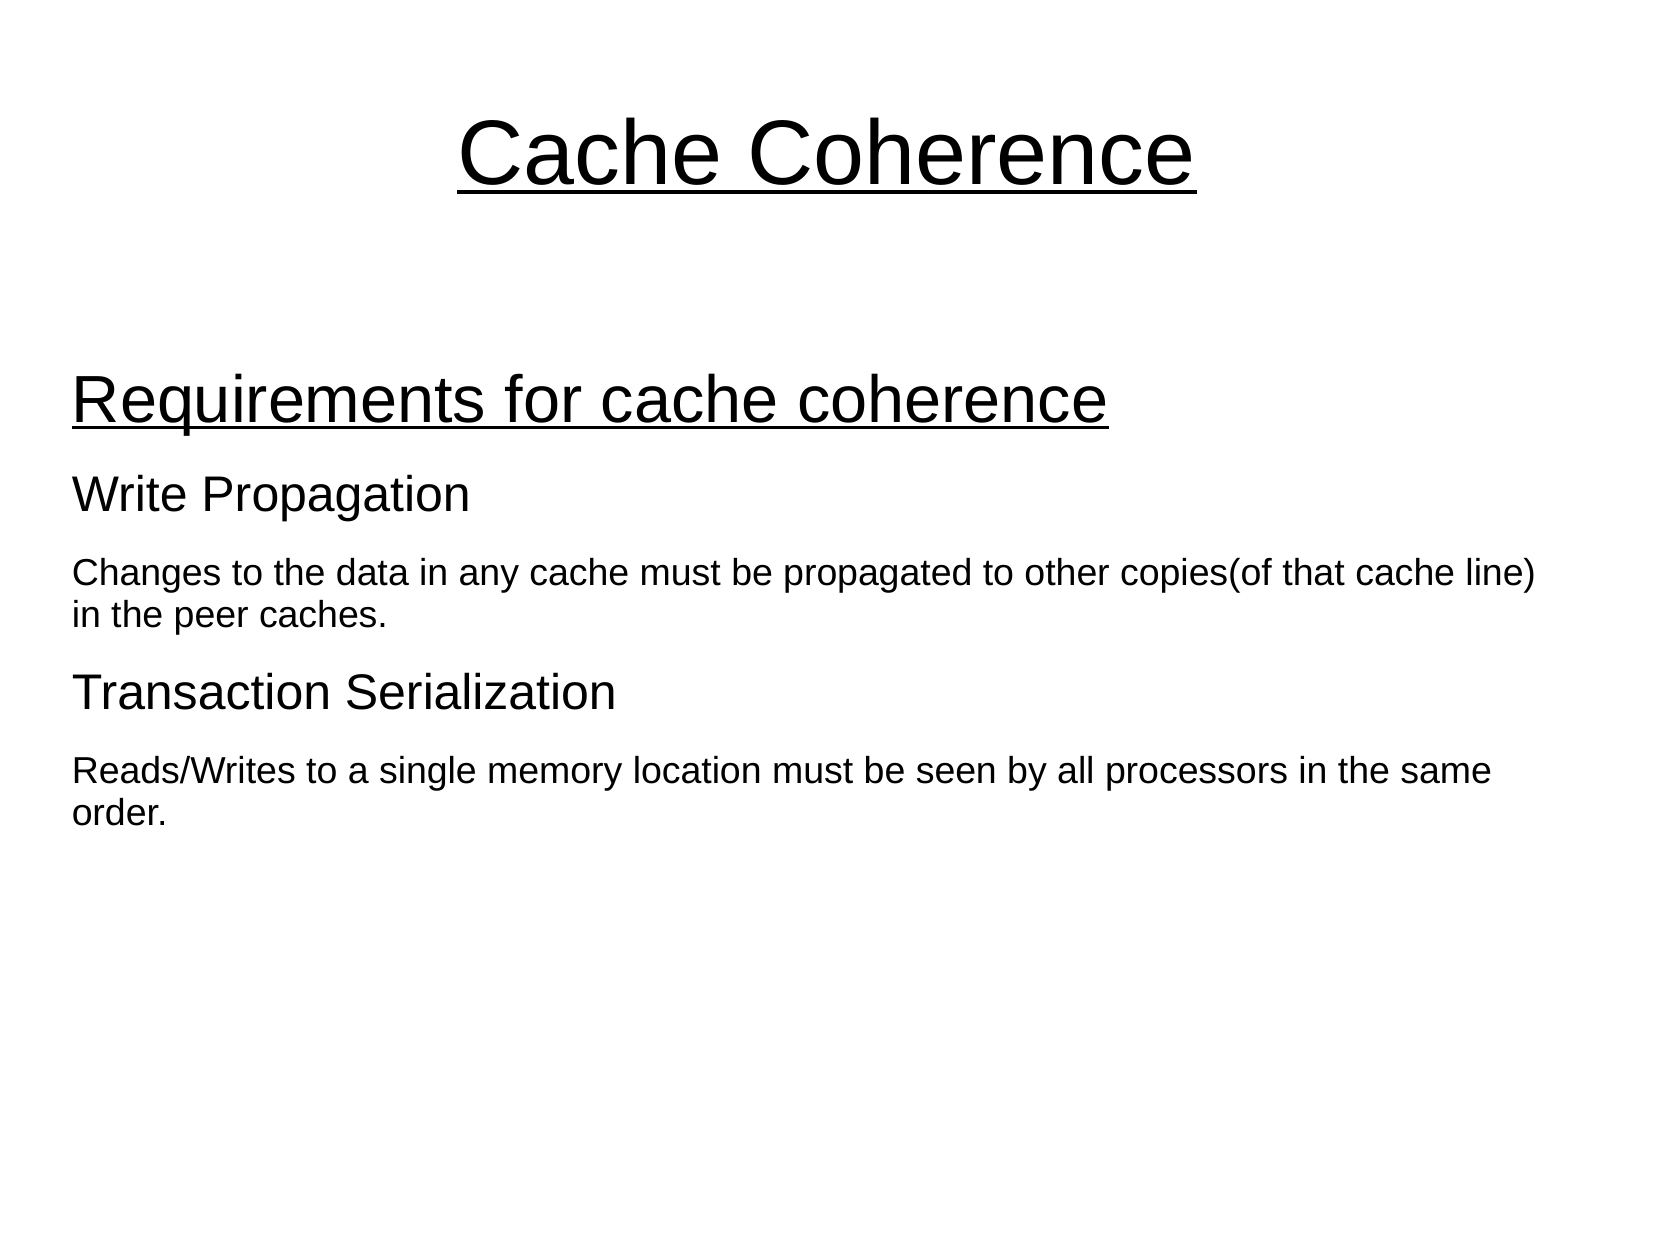

# Cache Coherence
Requirements for cache coherence
Write Propagation
Changes to the data in any cache must be propagated to other copies(of that cache line) in the peer caches.
Transaction Serialization
Reads/Writes to a single memory location must be seen by all processors in the same order.